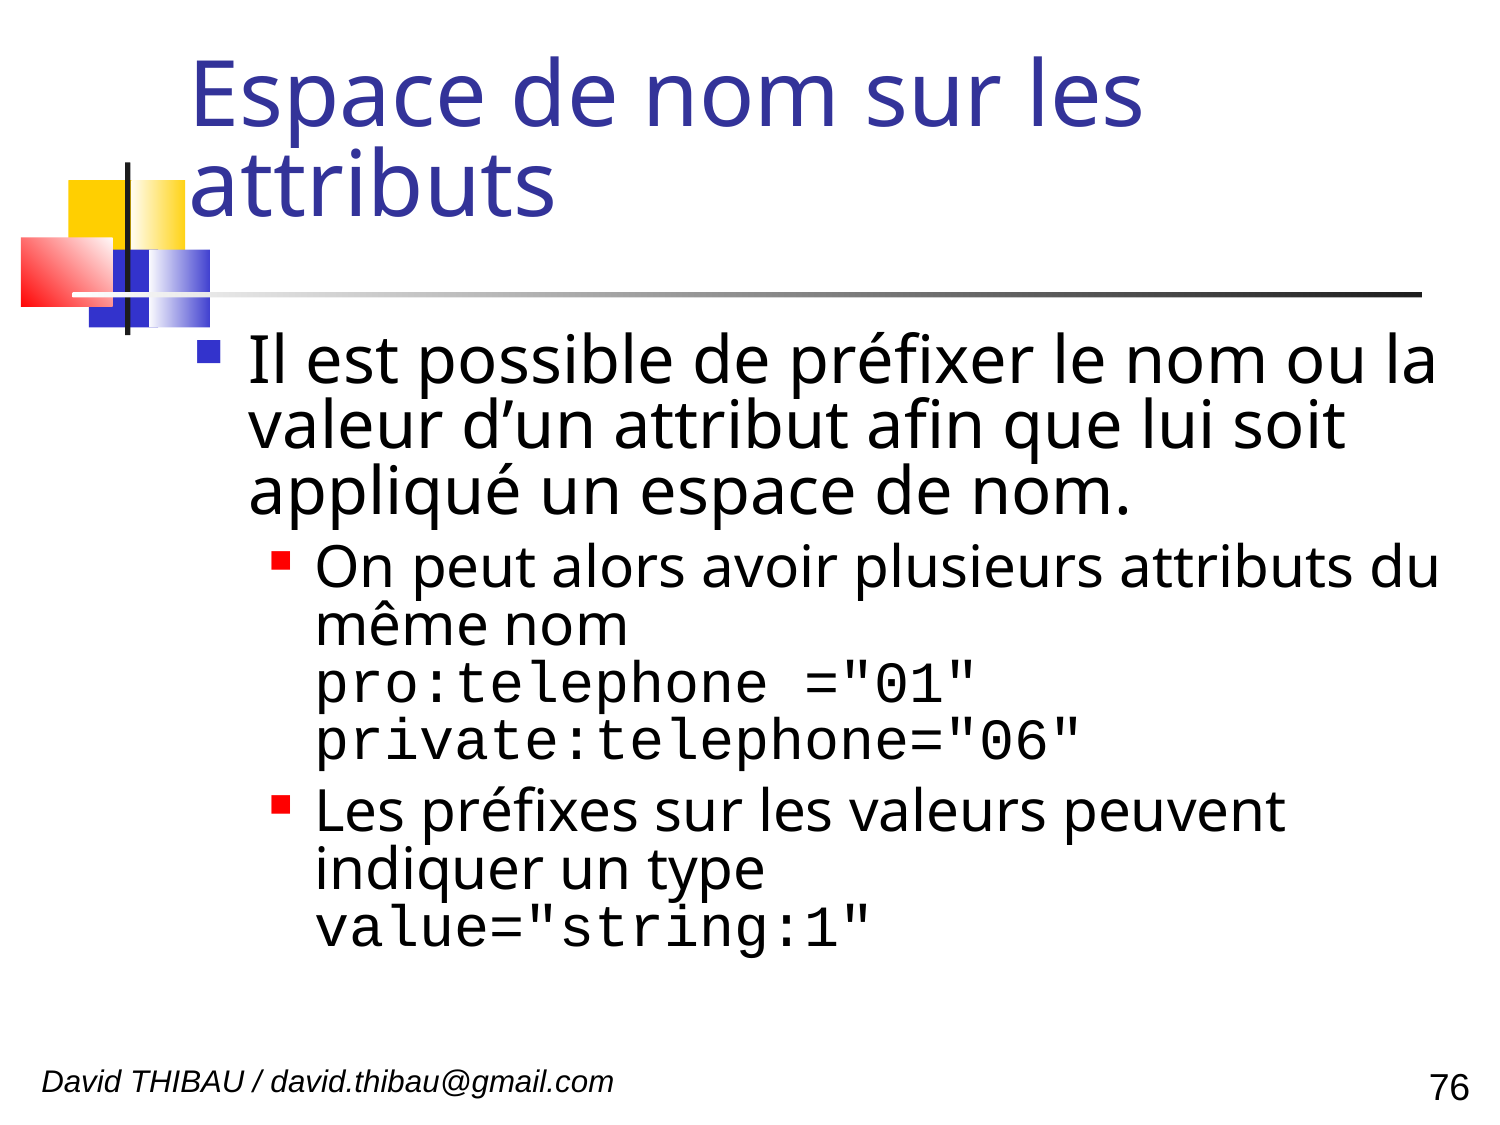

# Espace de nom sur les attributs
Il est possible de préfixer le nom ou la valeur d’un attribut afin que lui soit appliqué un espace de nom.
On peut alors avoir plusieurs attributs du même nom
pro:telephone ="01" private:telephone="06"
Les préfixes sur les valeurs peuvent indiquer un type
value="string:1"